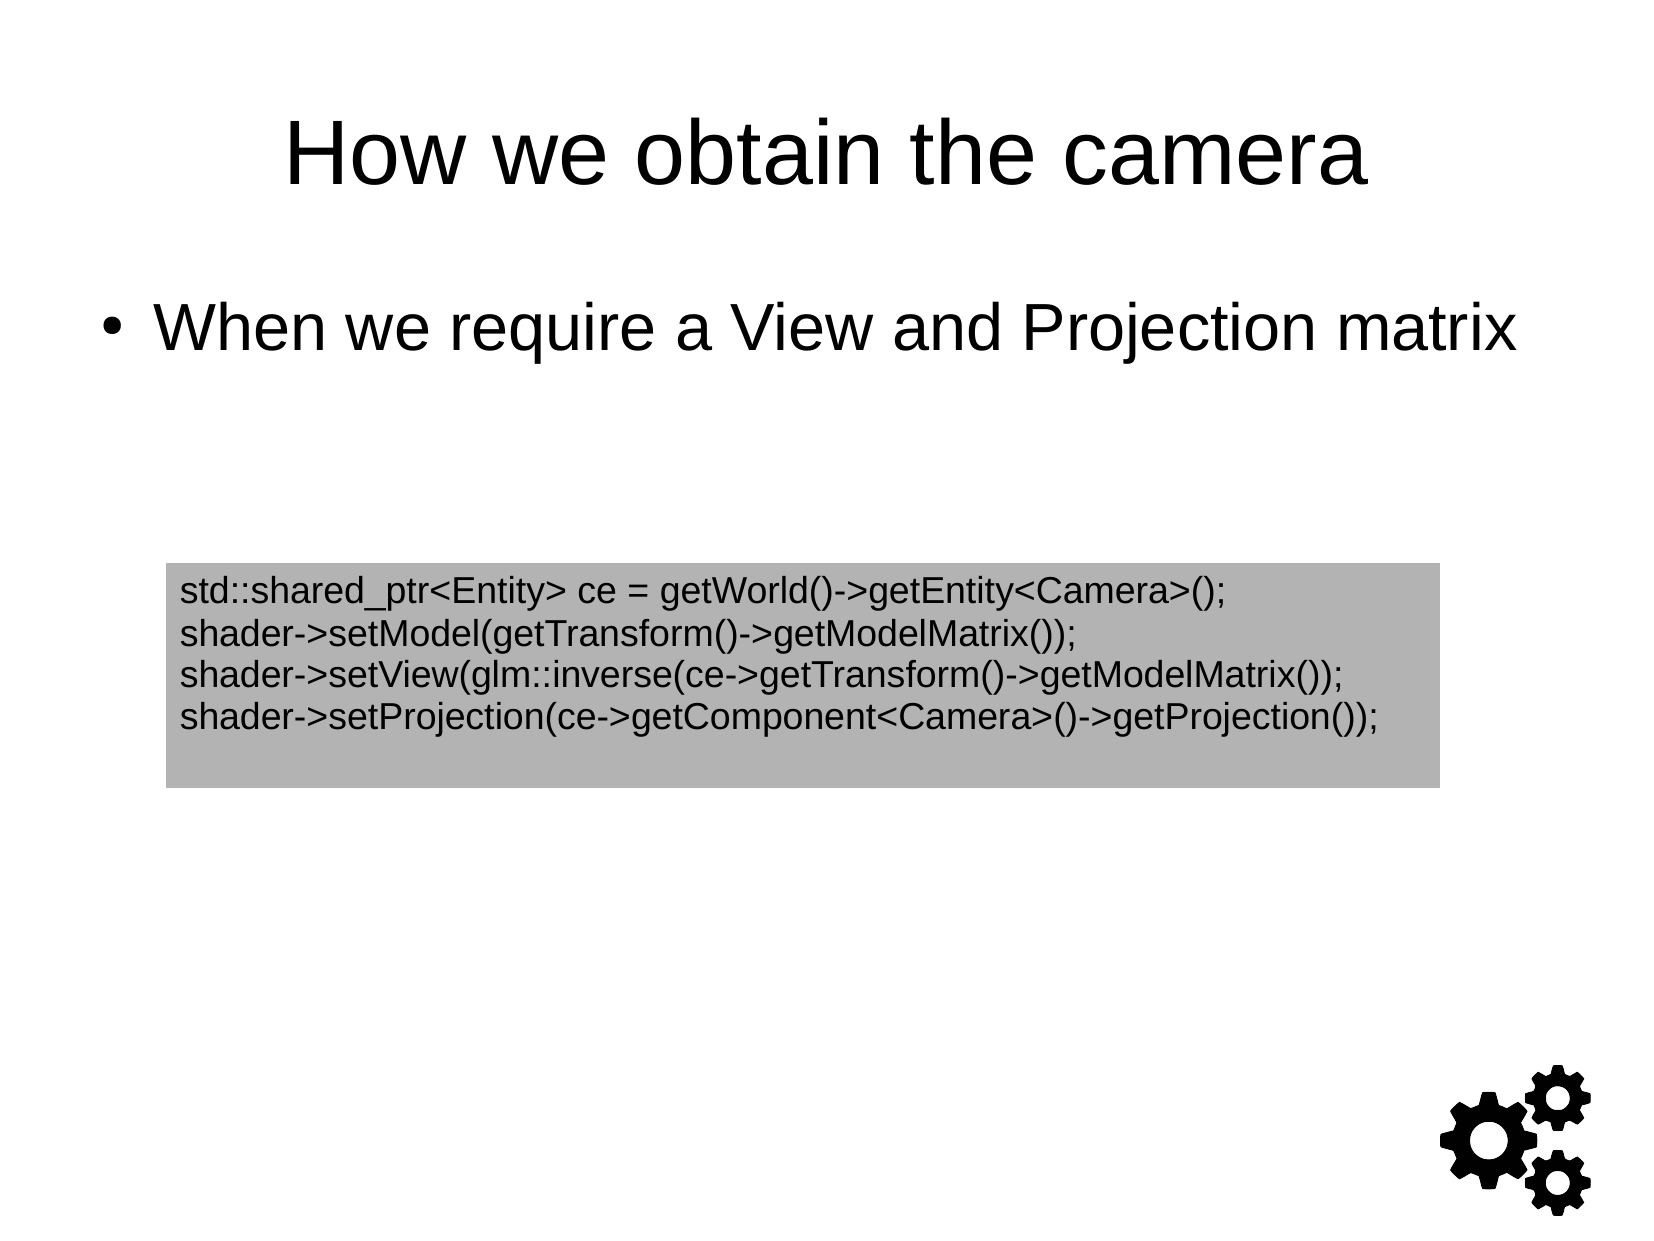

# How we obtain the camera
When we require a View and Projection matrix
| std::shared\_ptr<Entity> ce = getWorld()->getEntity<Camera>(); shader->setModel(getTransform()->getModelMatrix()); shader->setView(glm::inverse(ce->getTransform()->getModelMatrix()); shader->setProjection(ce->getComponent<Camera>()->getProjection()); |
| --- |